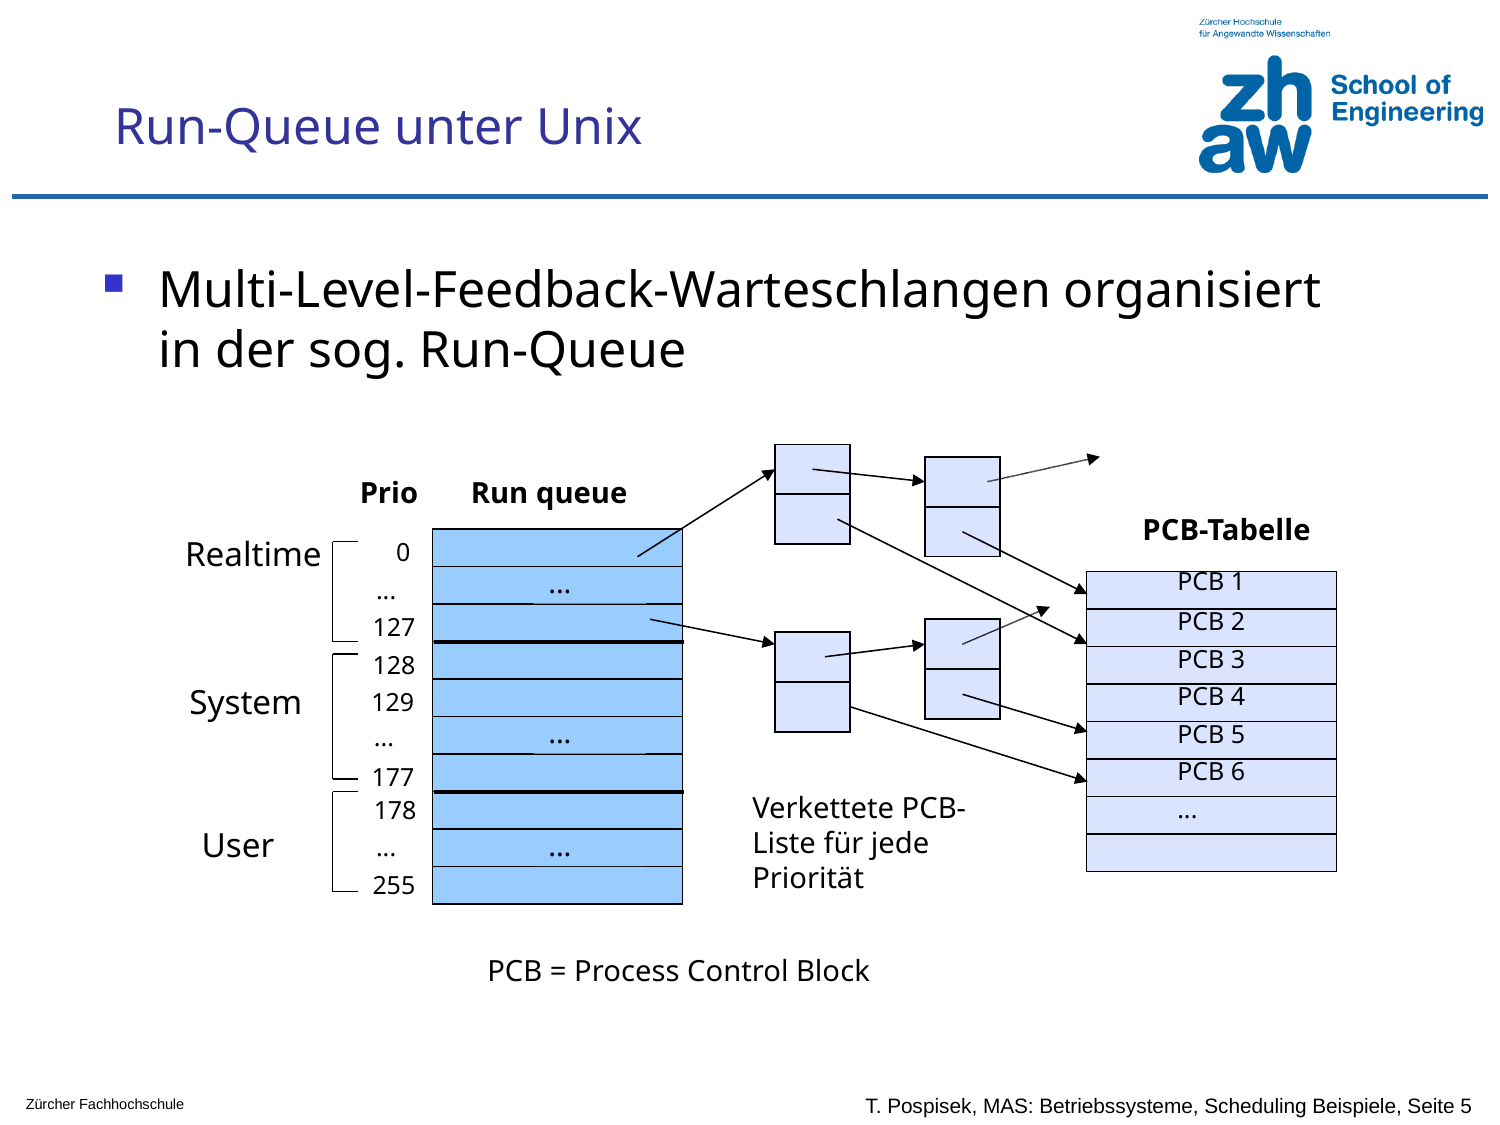

# Run-Queue unter Unix
Multi-Level-Feedback-Warteschlangen organisiert in der sog. Run-Queue
Prio
Run queue
PCB-Tabelle
Realtime
 0
...
PCB 1
...
127
PCB 2
128
PCB 3
System
129
PCB 4
...
PCB 5
...
177
PCB 6
Verkettete PCB-Liste für jede Priorität
178
...
User
...
...
255
PCB = Process Control Block